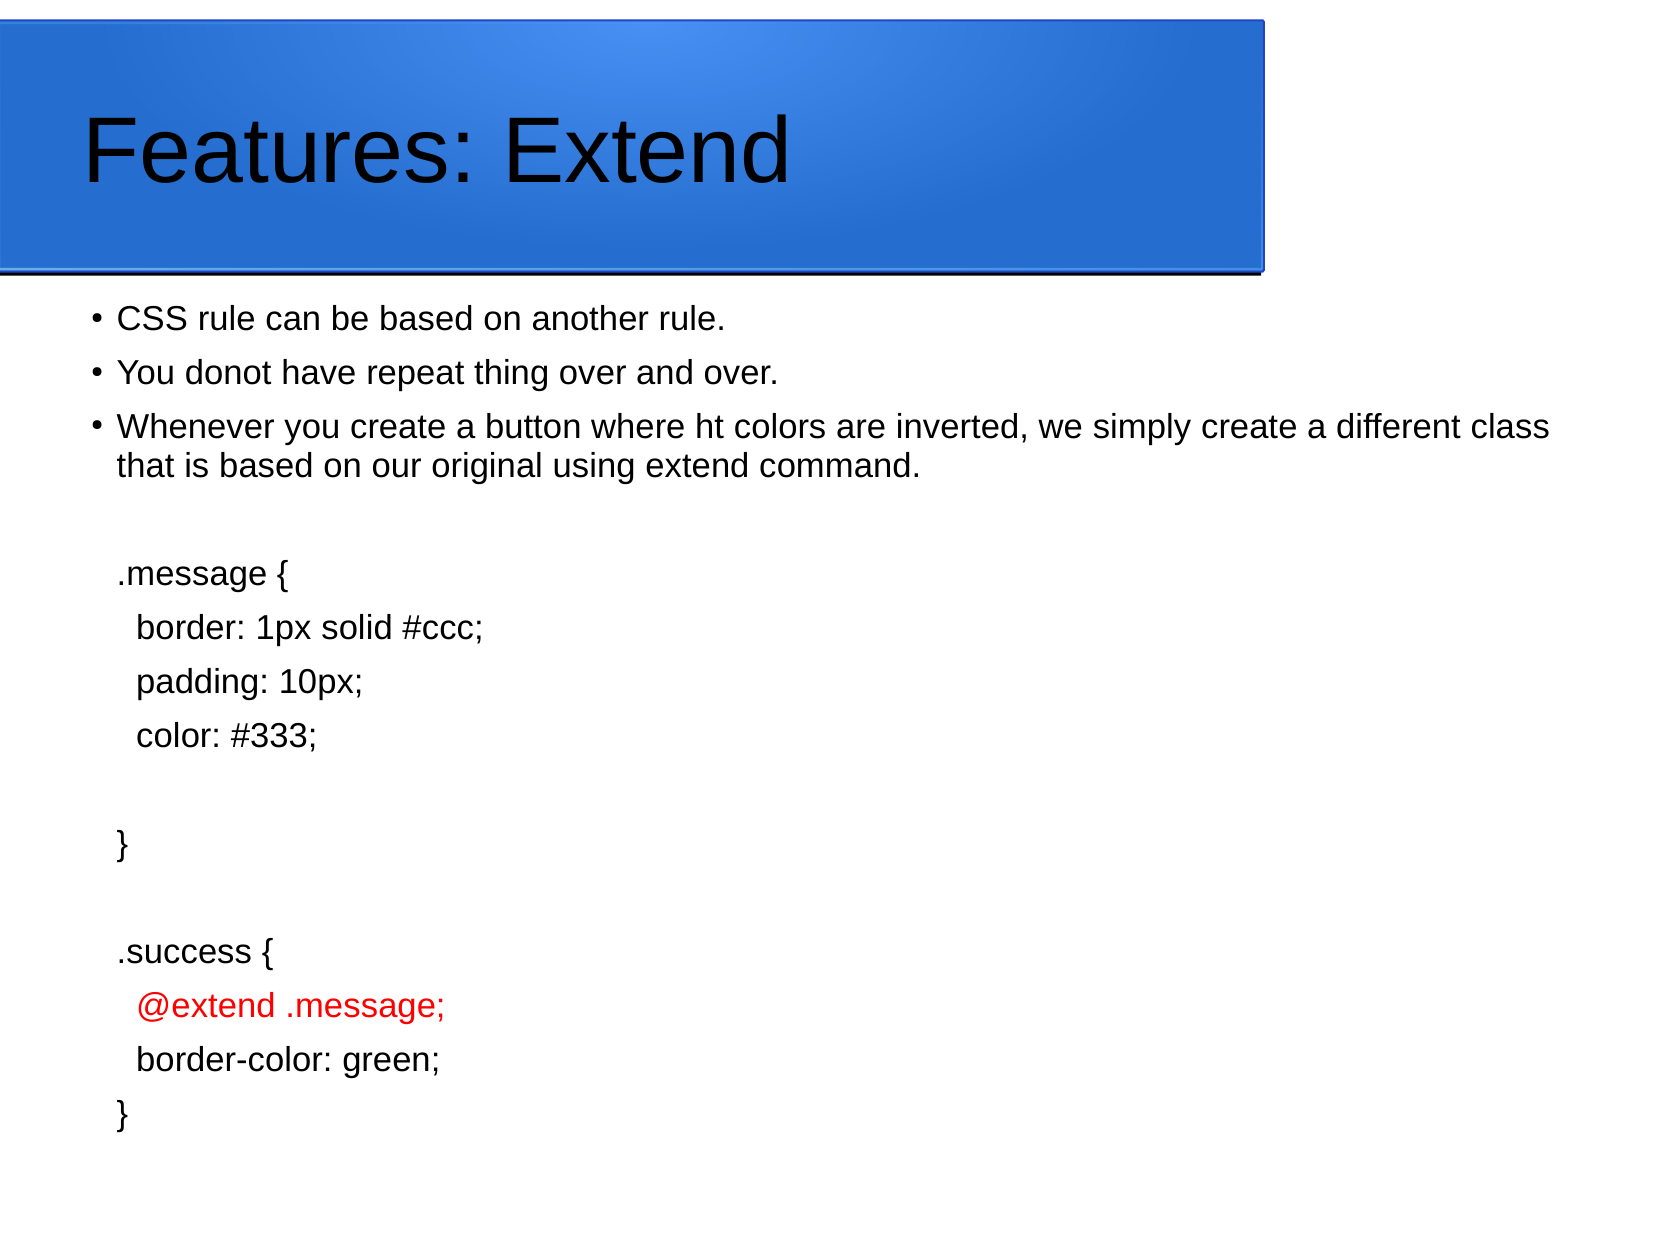

# Features: Extend
CSS rule can be based on another rule.
You donot have repeat thing over and over.
Whenever you create a button where ht colors are inverted, we simply create a different class that is based on our original using extend command.
.message {
 border: 1px solid #ccc;
 padding: 10px;
 color: #333;
}
.success {
 @extend .message;
 border-color: green;
}